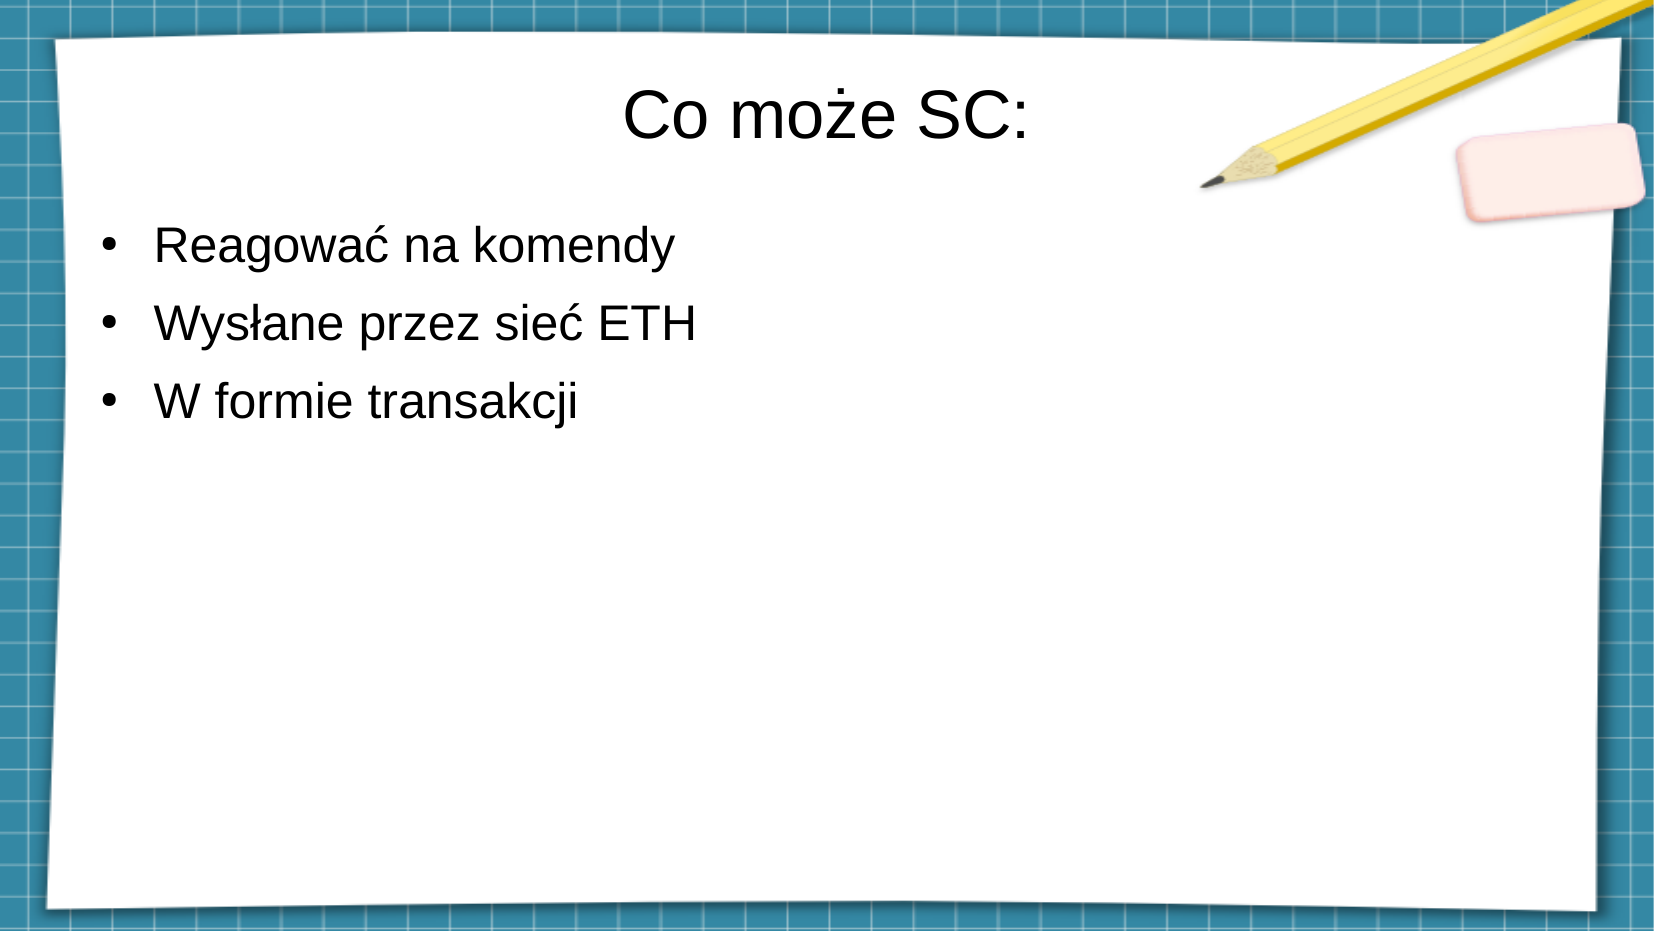

# Co może SC:
Reagować na komendy
Wysłane przez sieć ETH
W formie transakcji